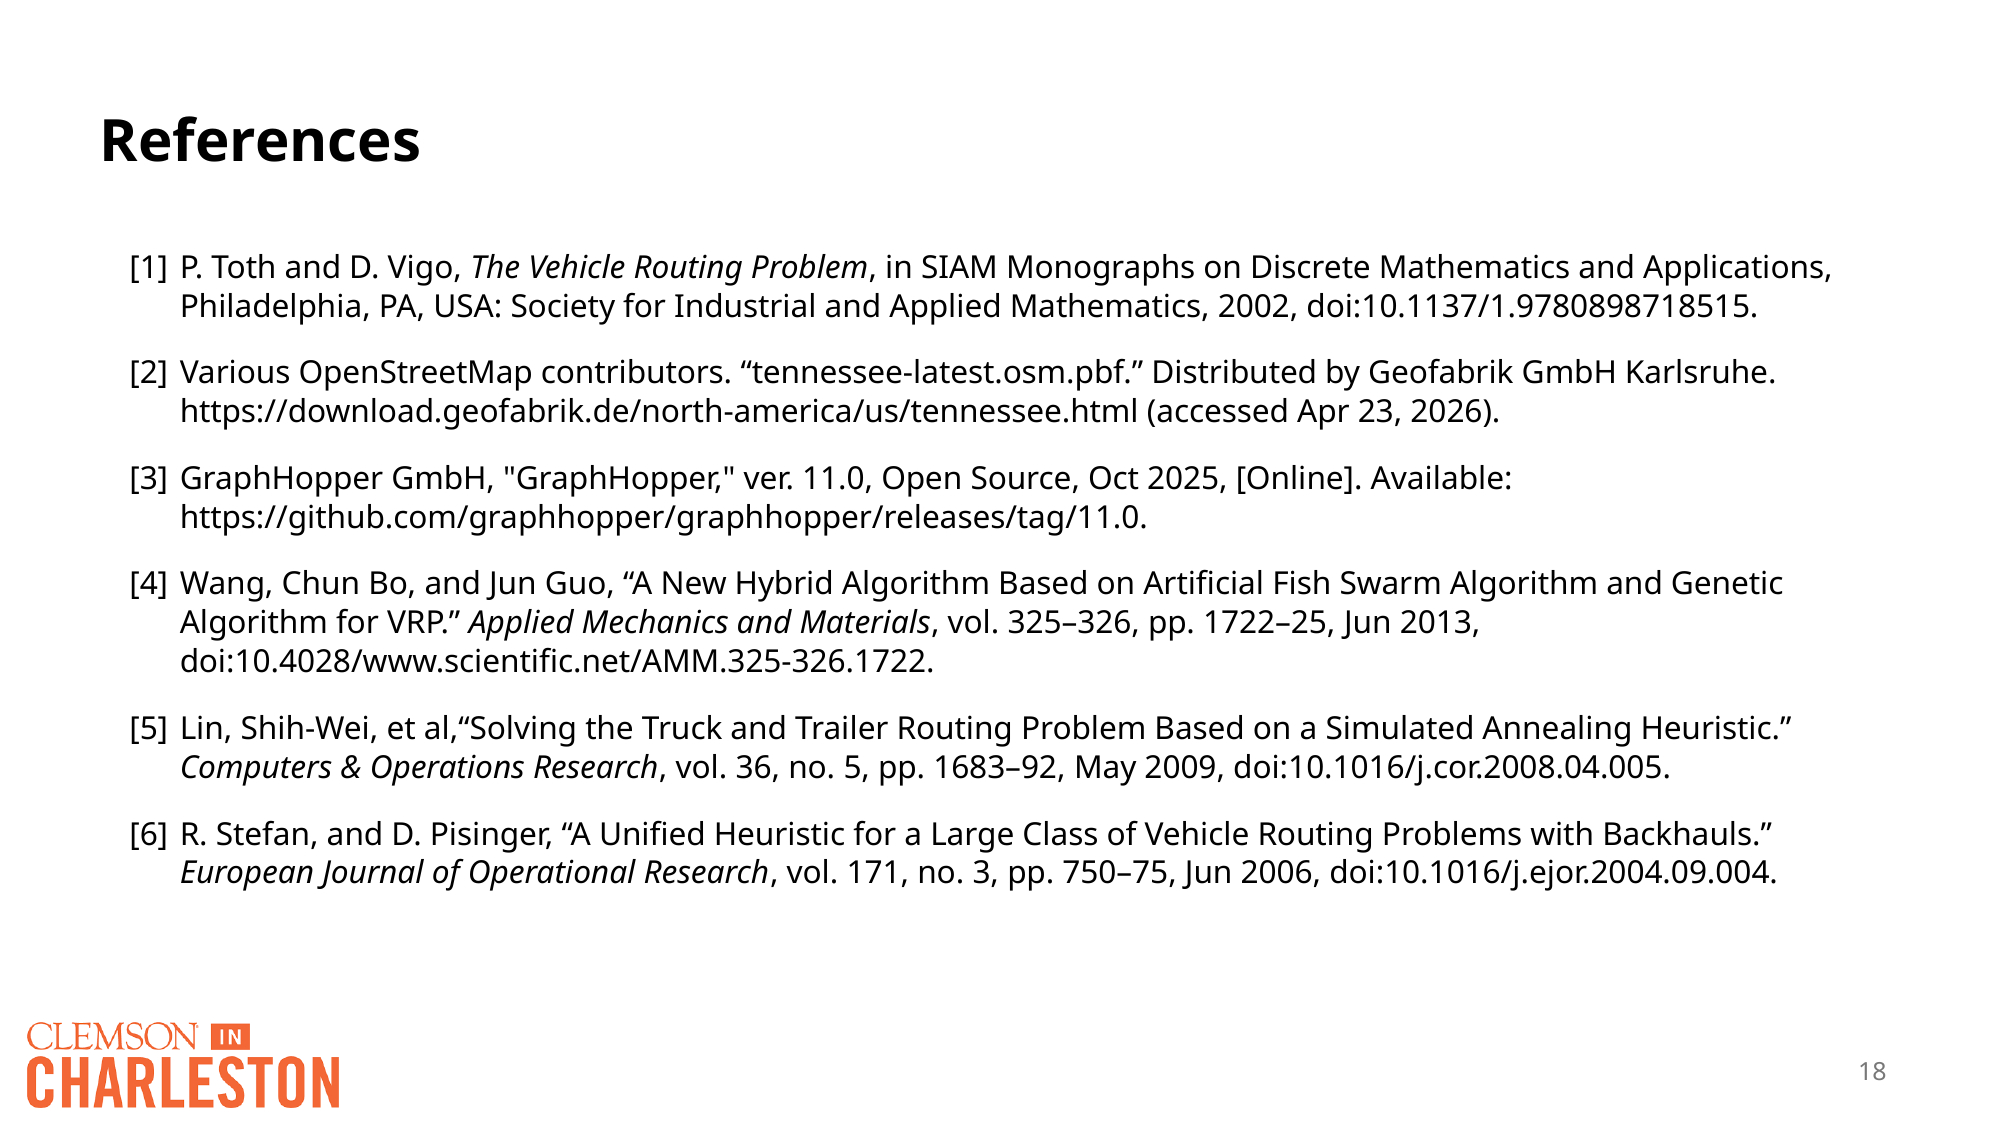

# References
P. Toth and D. Vigo, The Vehicle Routing Problem, in SIAM Monographs on Discrete Mathematics and Applications, Philadelphia, PA, USA: Society for Industrial and Applied Mathematics, 2002, doi:10.1137/1.9780898718515.
Various OpenStreetMap contributors. “tennessee-latest.osm.pbf.” Distributed by Geofabrik GmbH Karlsruhe. https://download.geofabrik.de/north-america/us/tennessee.html (accessed Apr 23, 2026).
GraphHopper GmbH, "GraphHopper," ver. 11.0, Open Source, Oct 2025, [Online]. Available: https://github.com/graphhopper/graphhopper/releases/tag/11.0.
Wang, Chun Bo, and Jun Guo, “A New Hybrid Algorithm Based on Artificial Fish Swarm Algorithm and Genetic Algorithm for VRP.” Applied Mechanics and Materials, vol. 325–326, pp. 1722–25, Jun 2013, doi:10.4028/www.scientific.net/AMM.325-326.1722.
Lin, Shih-Wei, et al,“Solving the Truck and Trailer Routing Problem Based on a Simulated Annealing Heuristic.” Computers & Operations Research, vol. 36, no. 5, pp. 1683–92, May 2009, doi:10.1016/j.cor.2008.04.005.
R. Stefan, and D. Pisinger, “A Unified Heuristic for a Large Class of Vehicle Routing Problems with Backhauls.” European Journal of Operational Research, vol. 171, no. 3, pp. 750–75, Jun 2006, doi:10.1016/j.ejor.2004.09.004.
18